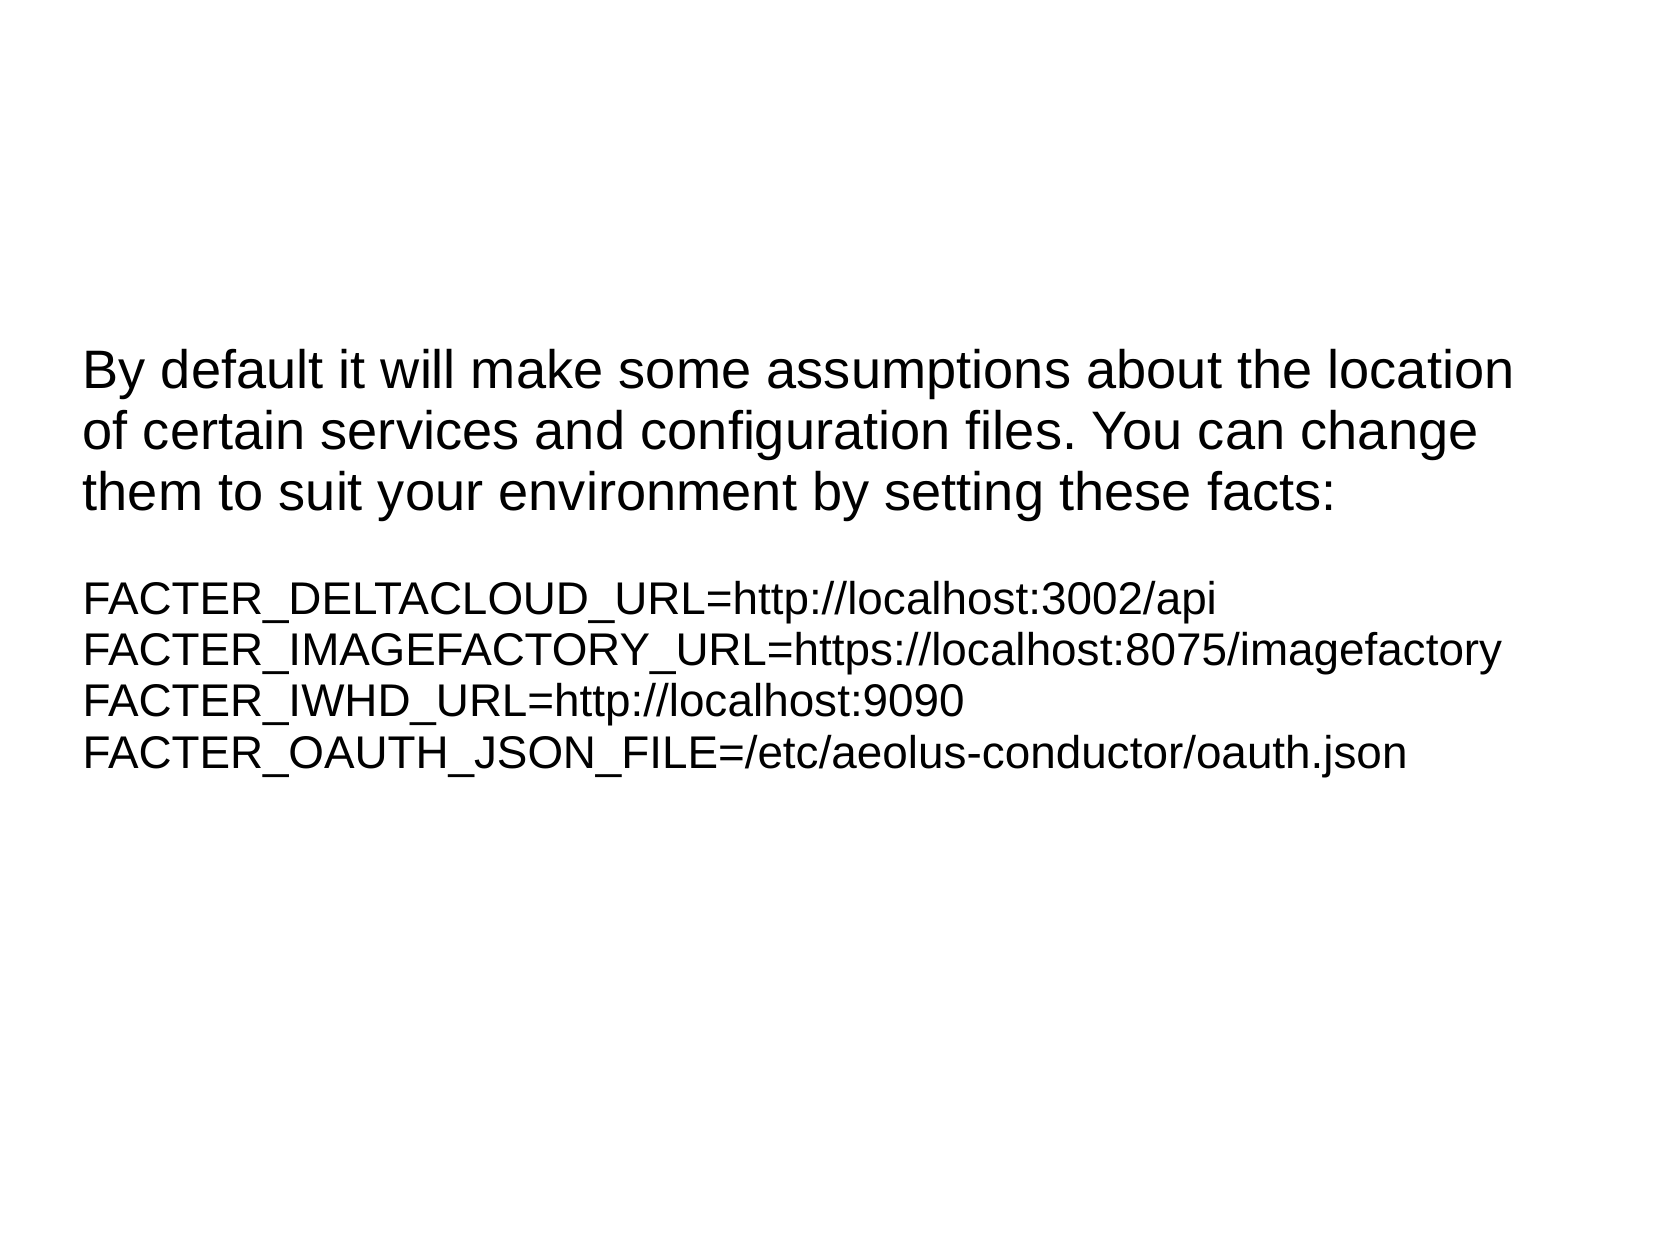

# By default it will make some assumptions about the location of certain services and configuration files. You can change them to suit your environment by setting these facts:
FACTER_DELTACLOUD_URL=http://localhost:3002/api
FACTER_IMAGEFACTORY_URL=https://localhost:8075/imagefactory
FACTER_IWHD_URL=http://localhost:9090
FACTER_OAUTH_JSON_FILE=/etc/aeolus-conductor/oauth.json